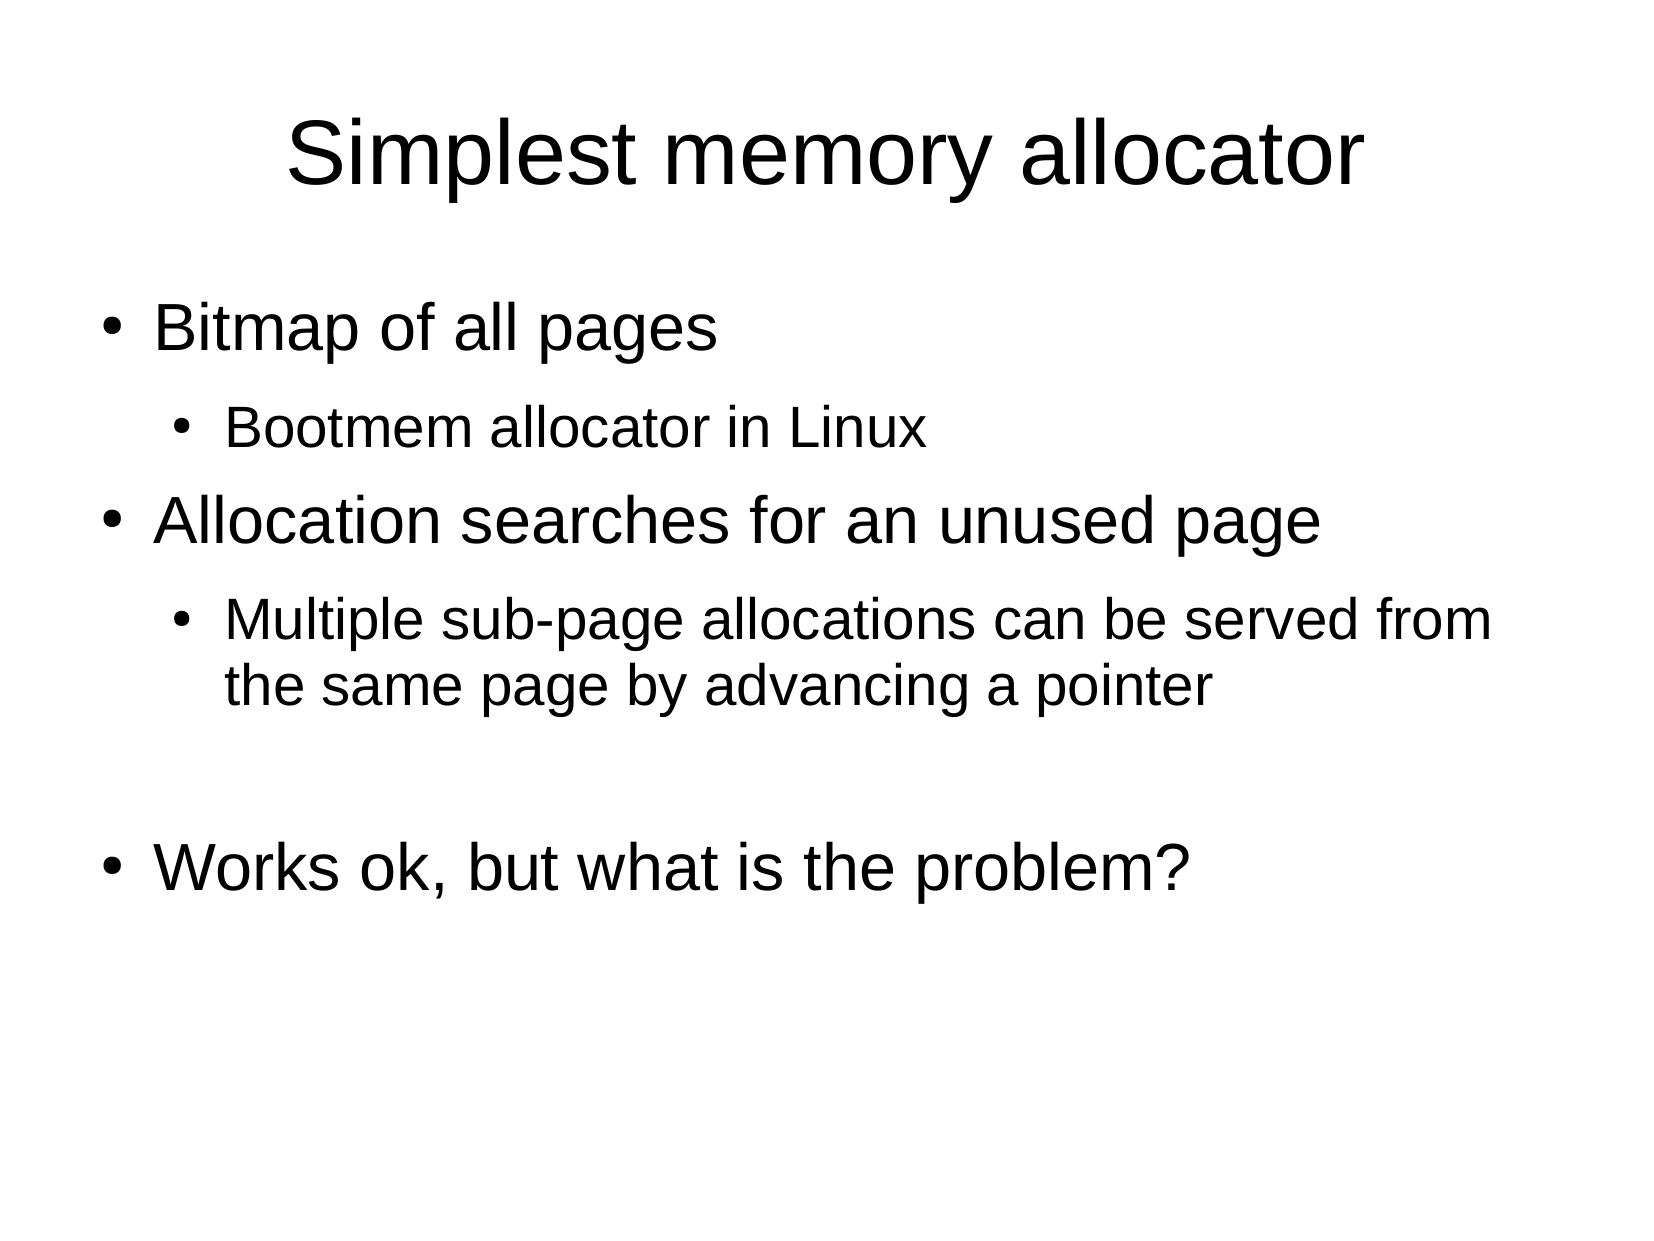

# Simplest memory allocator
Bitmap of all pages
Bootmem allocator in Linux
Allocation searches for an unused page
Multiple sub-page allocations can be served from the same page by advancing a pointer
Works ok, but what is the problem?